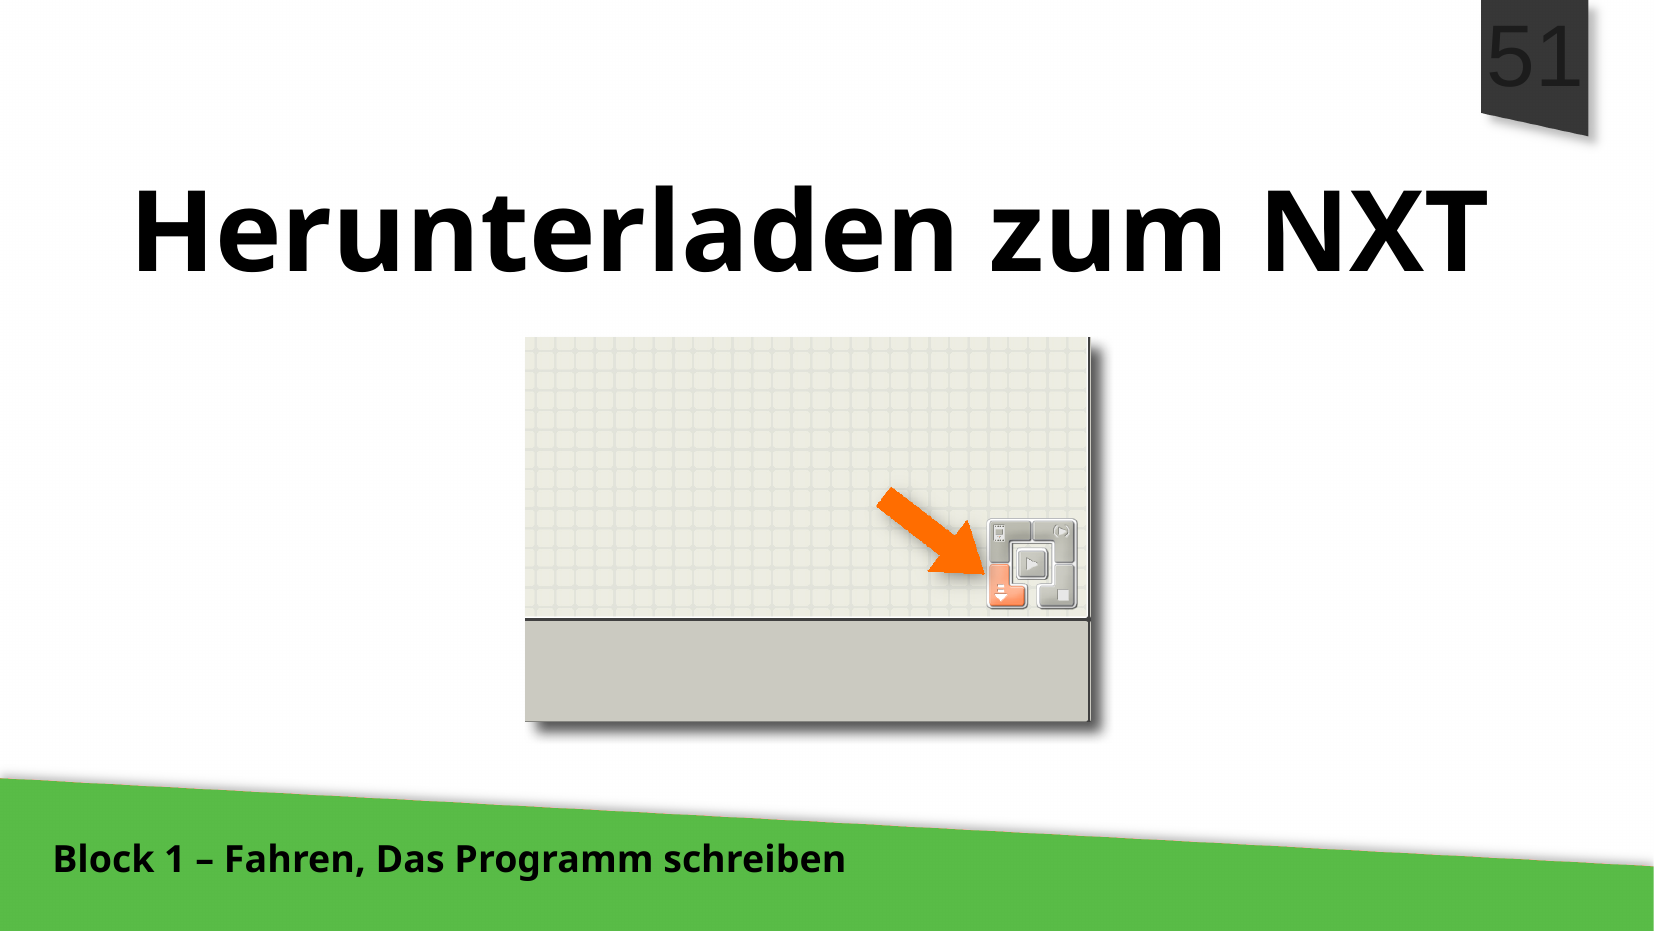

# Herunterladen zum NXT
Block 1 – Fahren, Das Programm schreiben